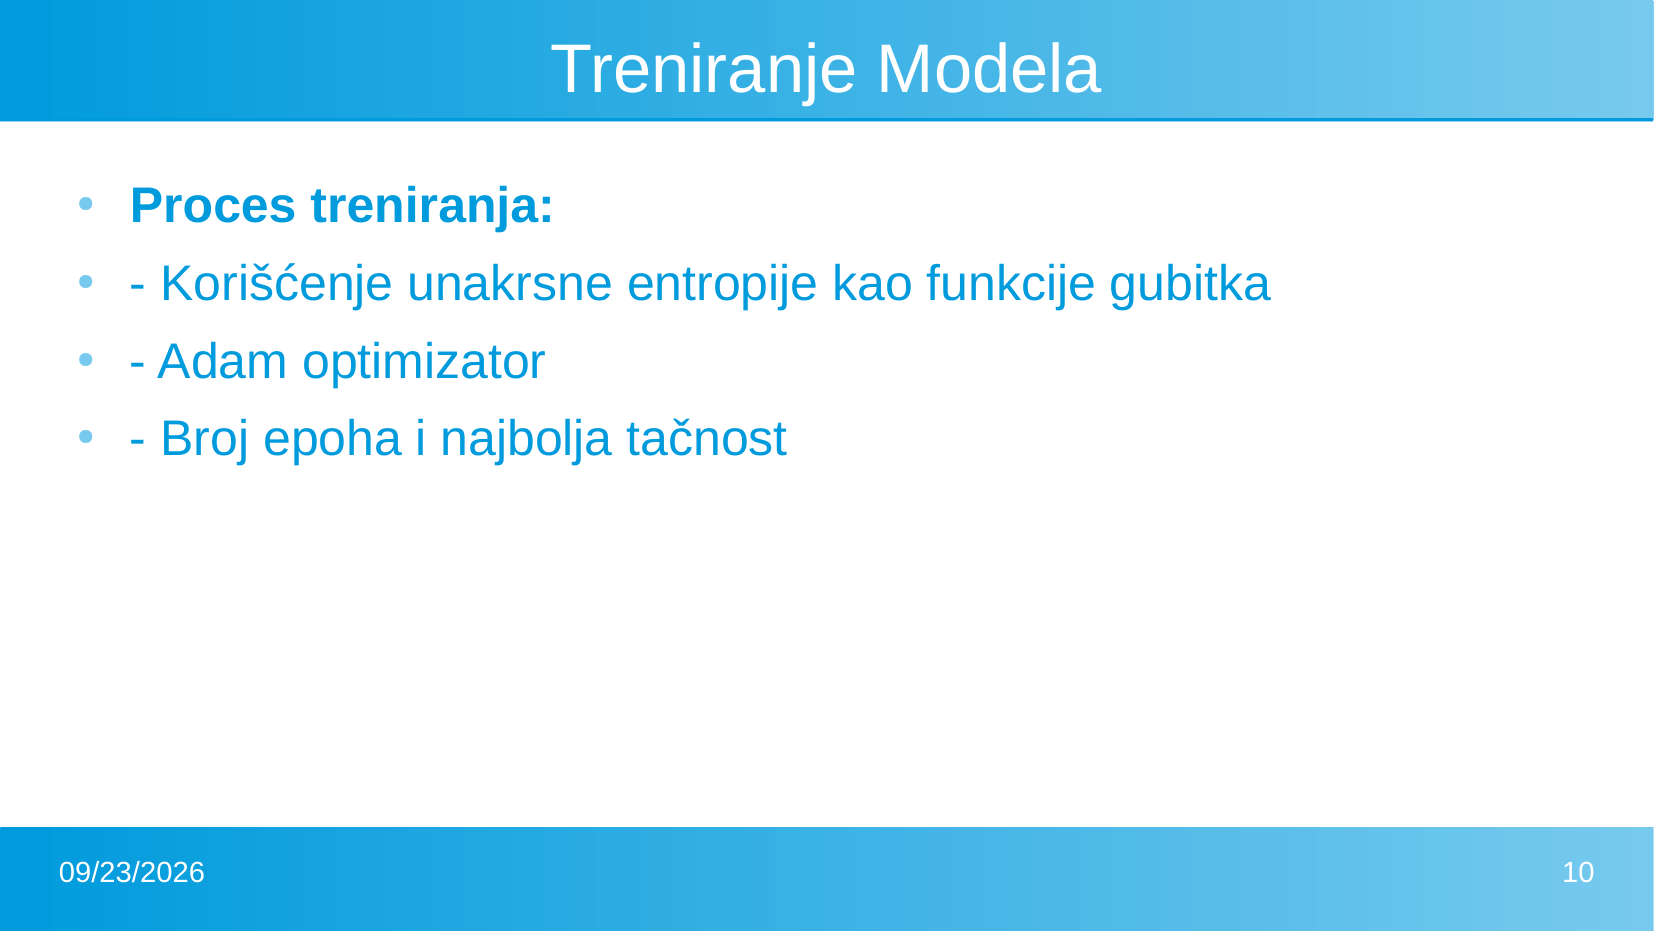

# Treniranje Modela
Proces treniranja:
- Korišćenje unakrsne entropije kao funkcije gubitka
- Adam optimizator
- Broj epoha i najbolja tačnost
10